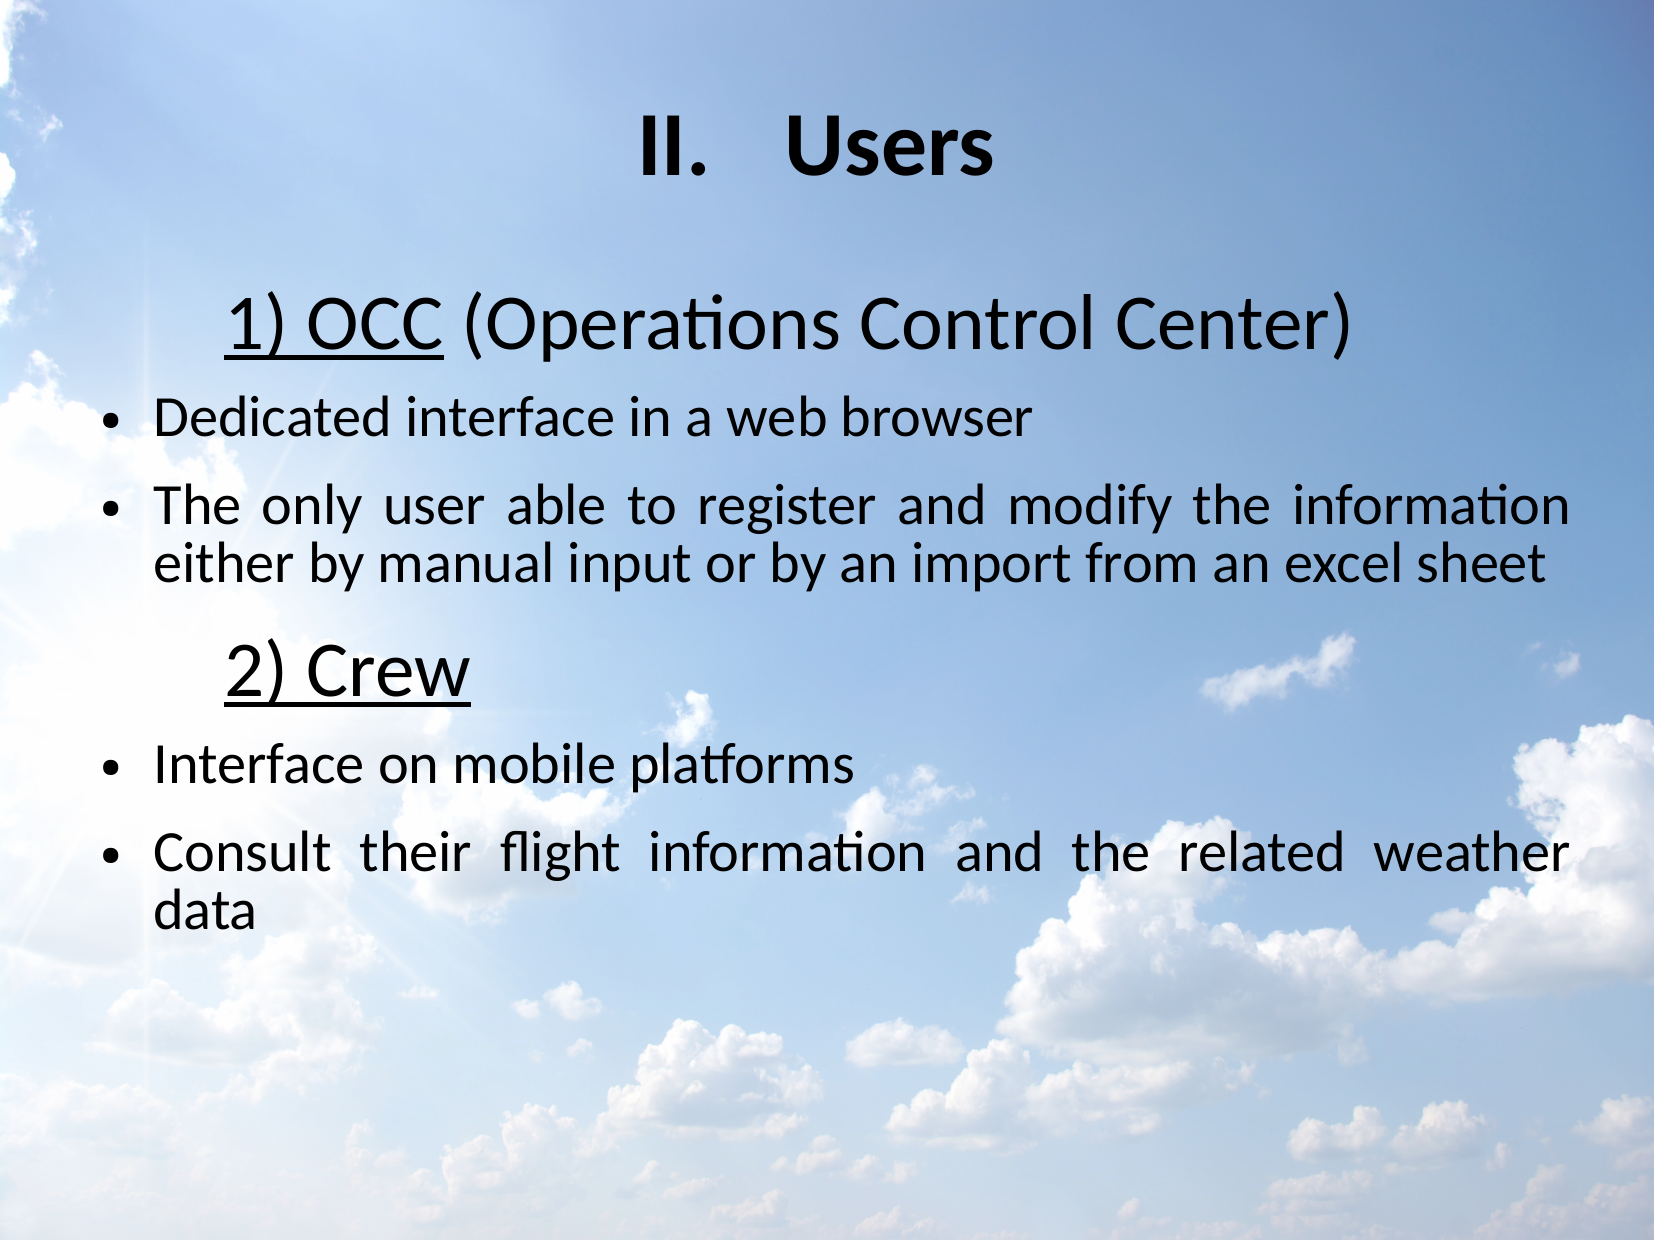

# II.		Users
1) OCC (Operations Control Center)
Dedicated interface in a web browser
The only user able to register and modify the information either by manual input or by an import from an excel sheet
2) Crew
Interface on mobile platforms
Consult their flight information and the related weather data